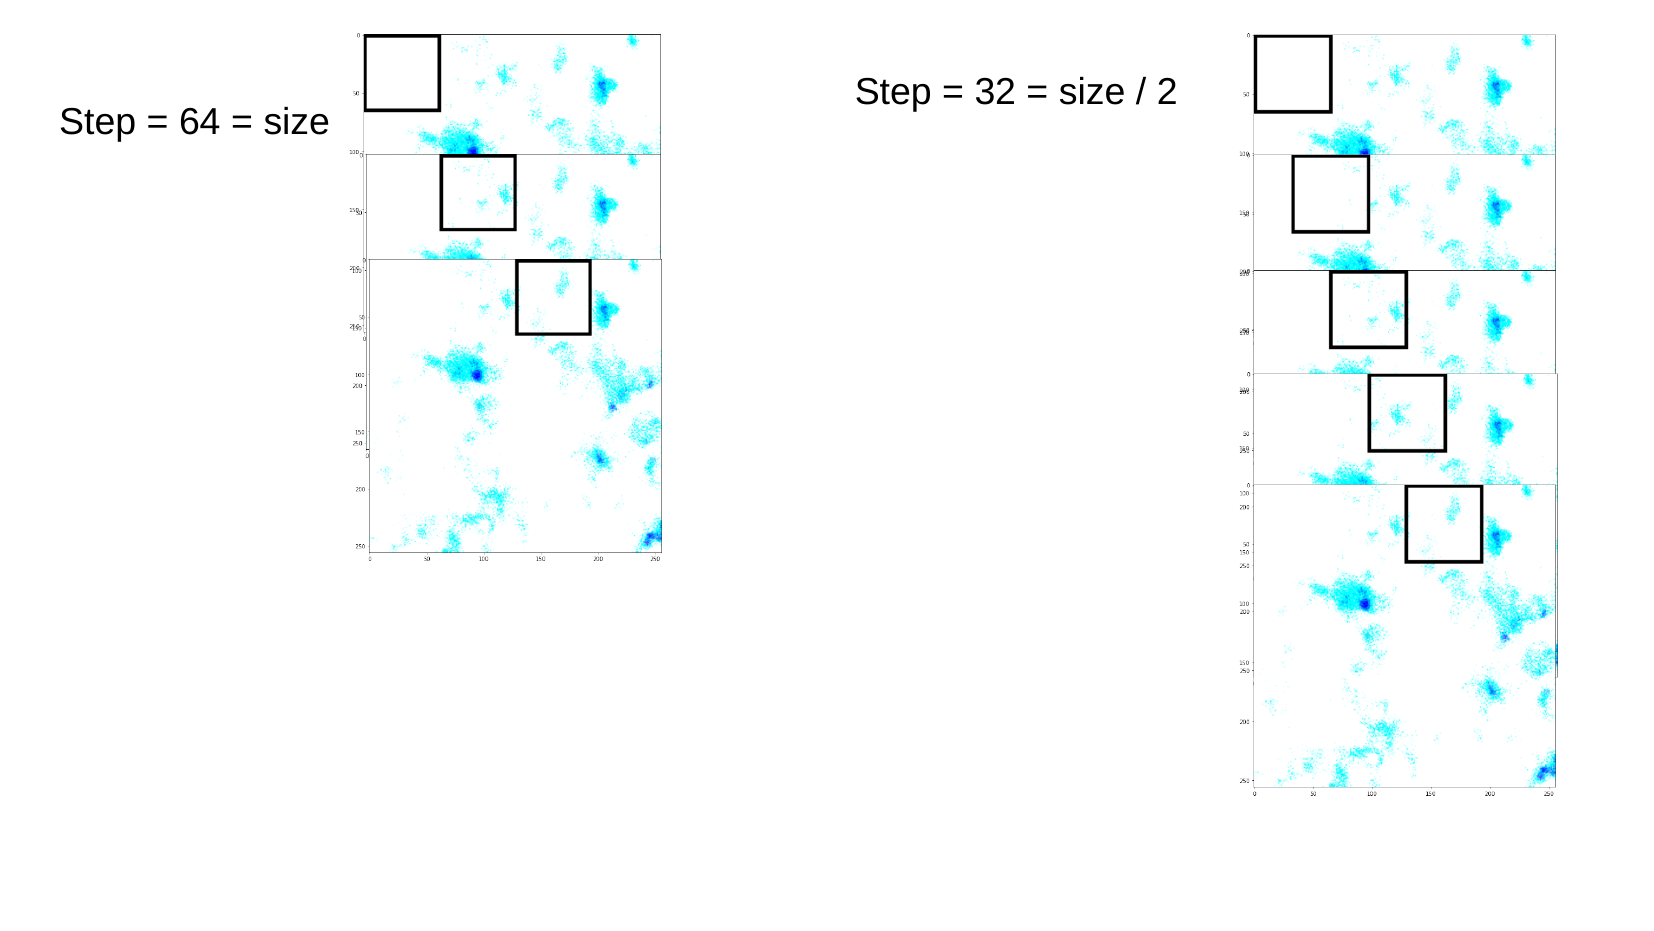

Step = 32 = size / 2
Step = 64 = size